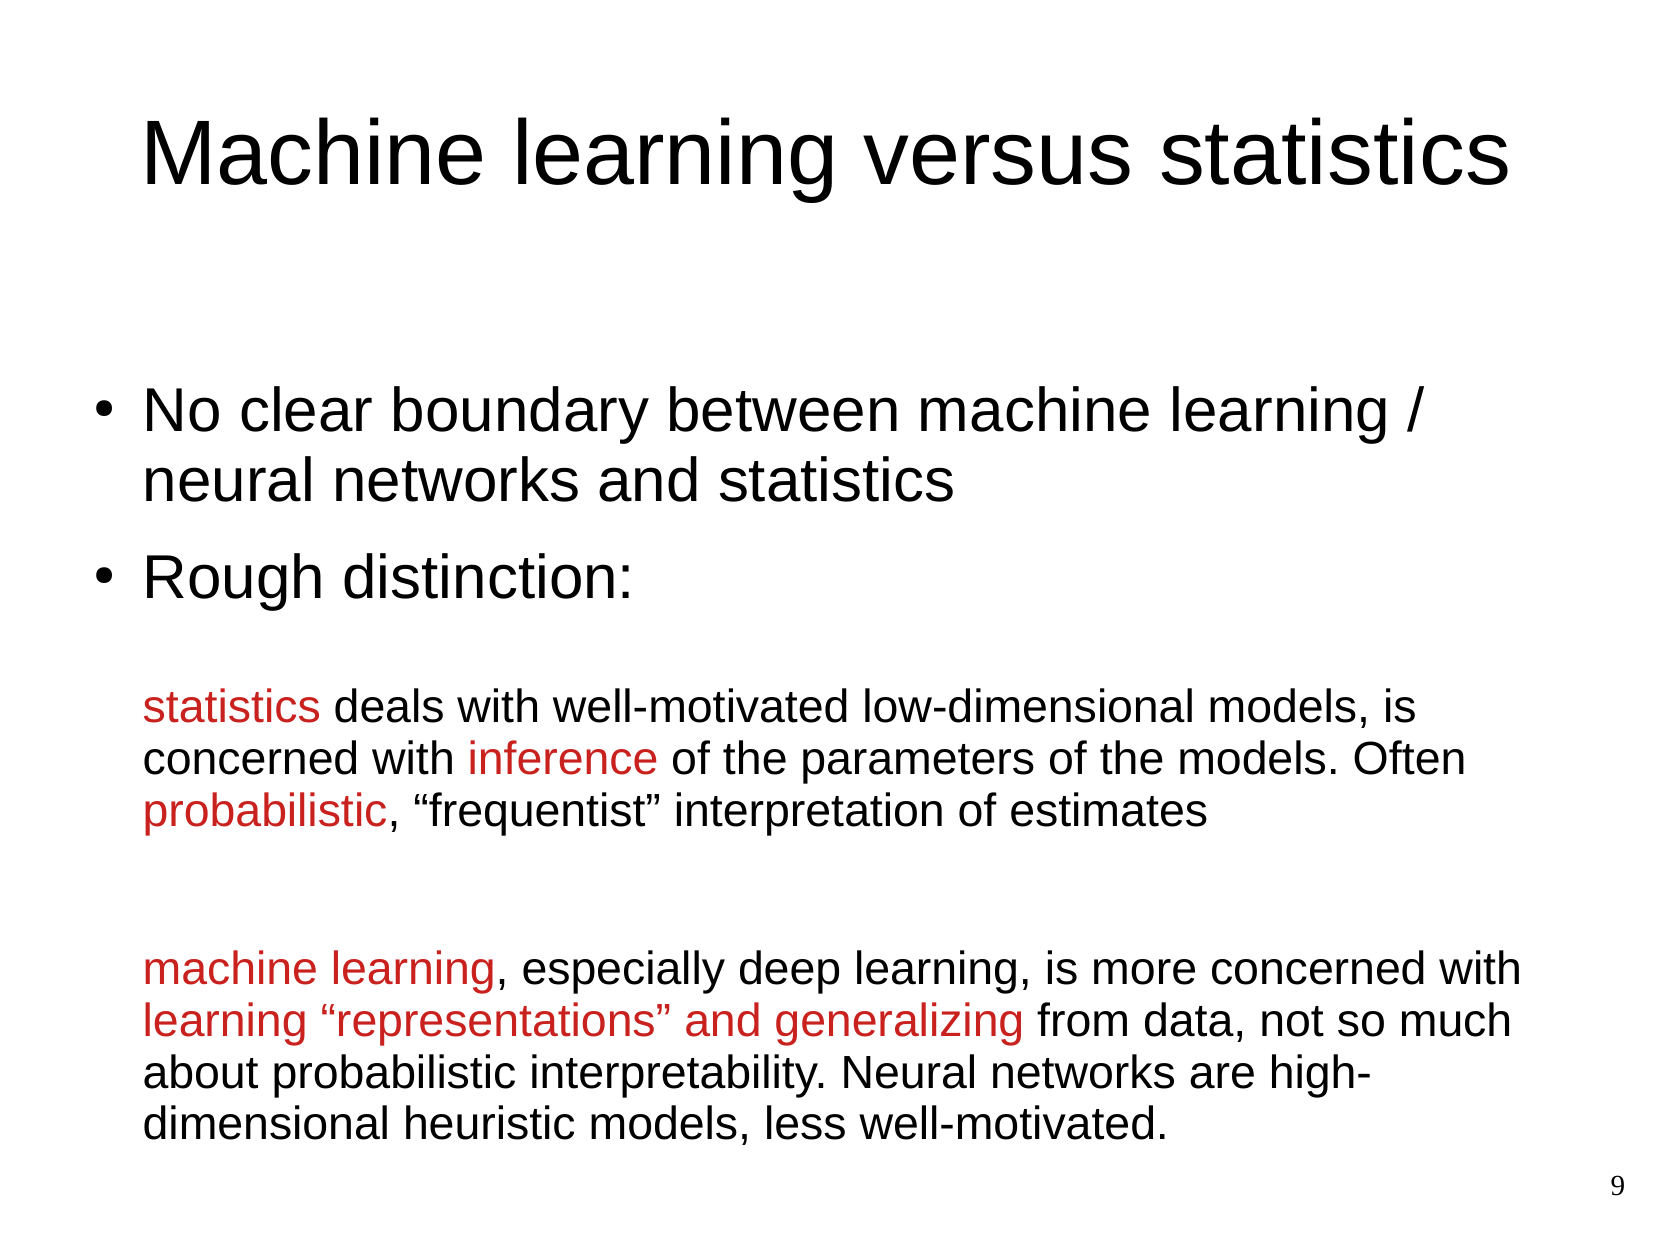

# Machine learning versus statistics
No clear boundary between machine learning / neural networks and statistics
Rough distinction:
statistics deals with well-motivated low-dimensional models, is concerned with inference of the parameters of the models. Often probabilistic, “frequentist” interpretation of estimates
machine learning, especially deep learning, is more concerned with learning “representations” and generalizing from data, not so much about probabilistic interpretability. Neural networks are high-dimensional heuristic models, less well-motivated.
9